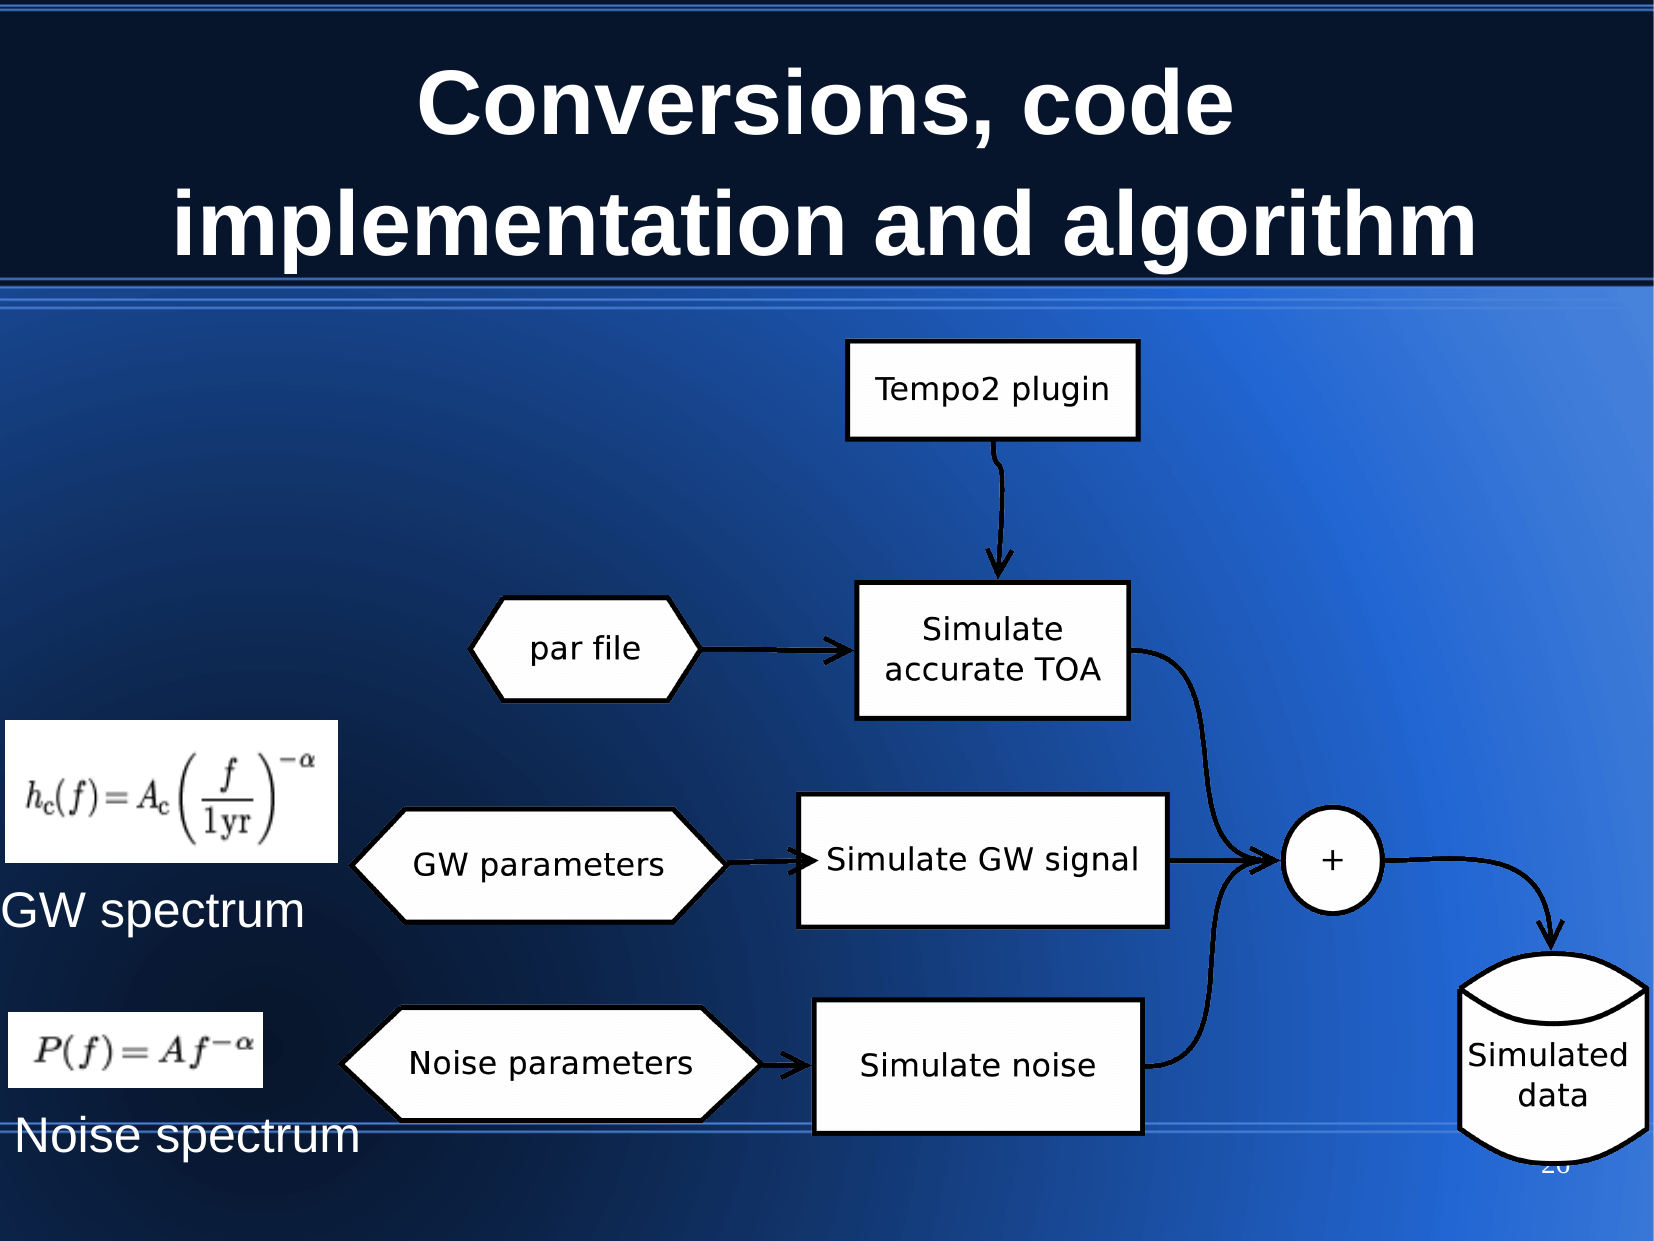

# Conversions, code implementation and algorithm
GW spectrum
 Noise spectrum
26